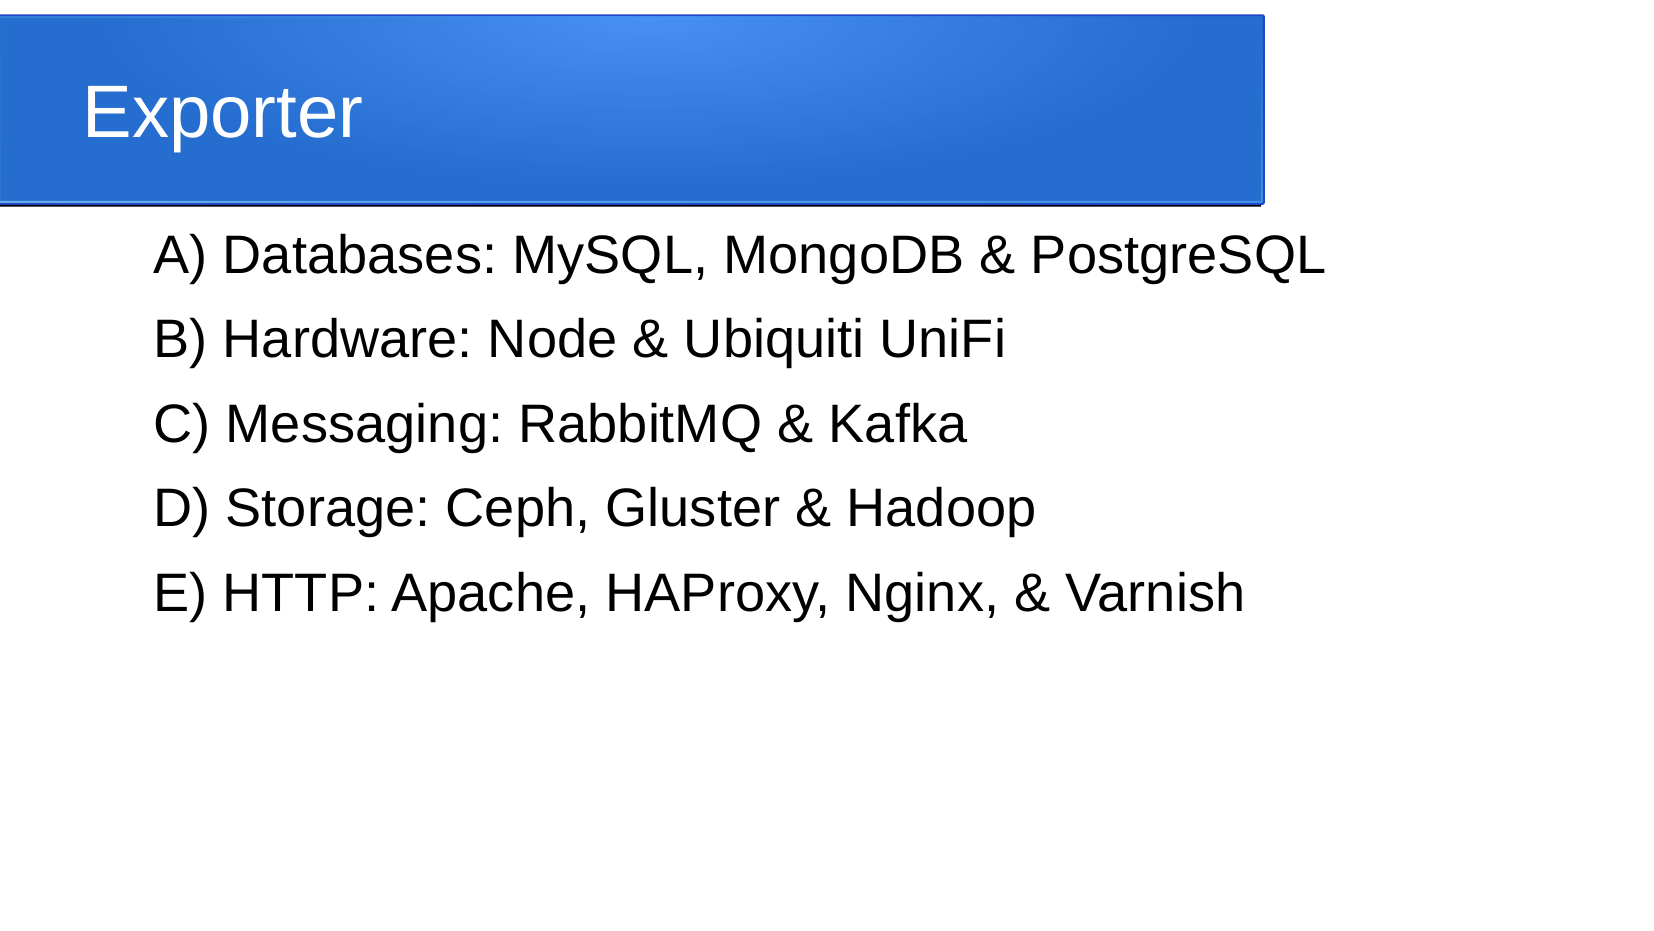

# Exporter
A) Databases: MySQL, MongoDB & PostgreSQL
B) Hardware: Node & Ubiquiti UniFi
C) Messaging: RabbitMQ & Kafka
D) Storage: Ceph, Gluster & Hadoop
E) HTTP: Apache, HAProxy, Nginx, & Varnish